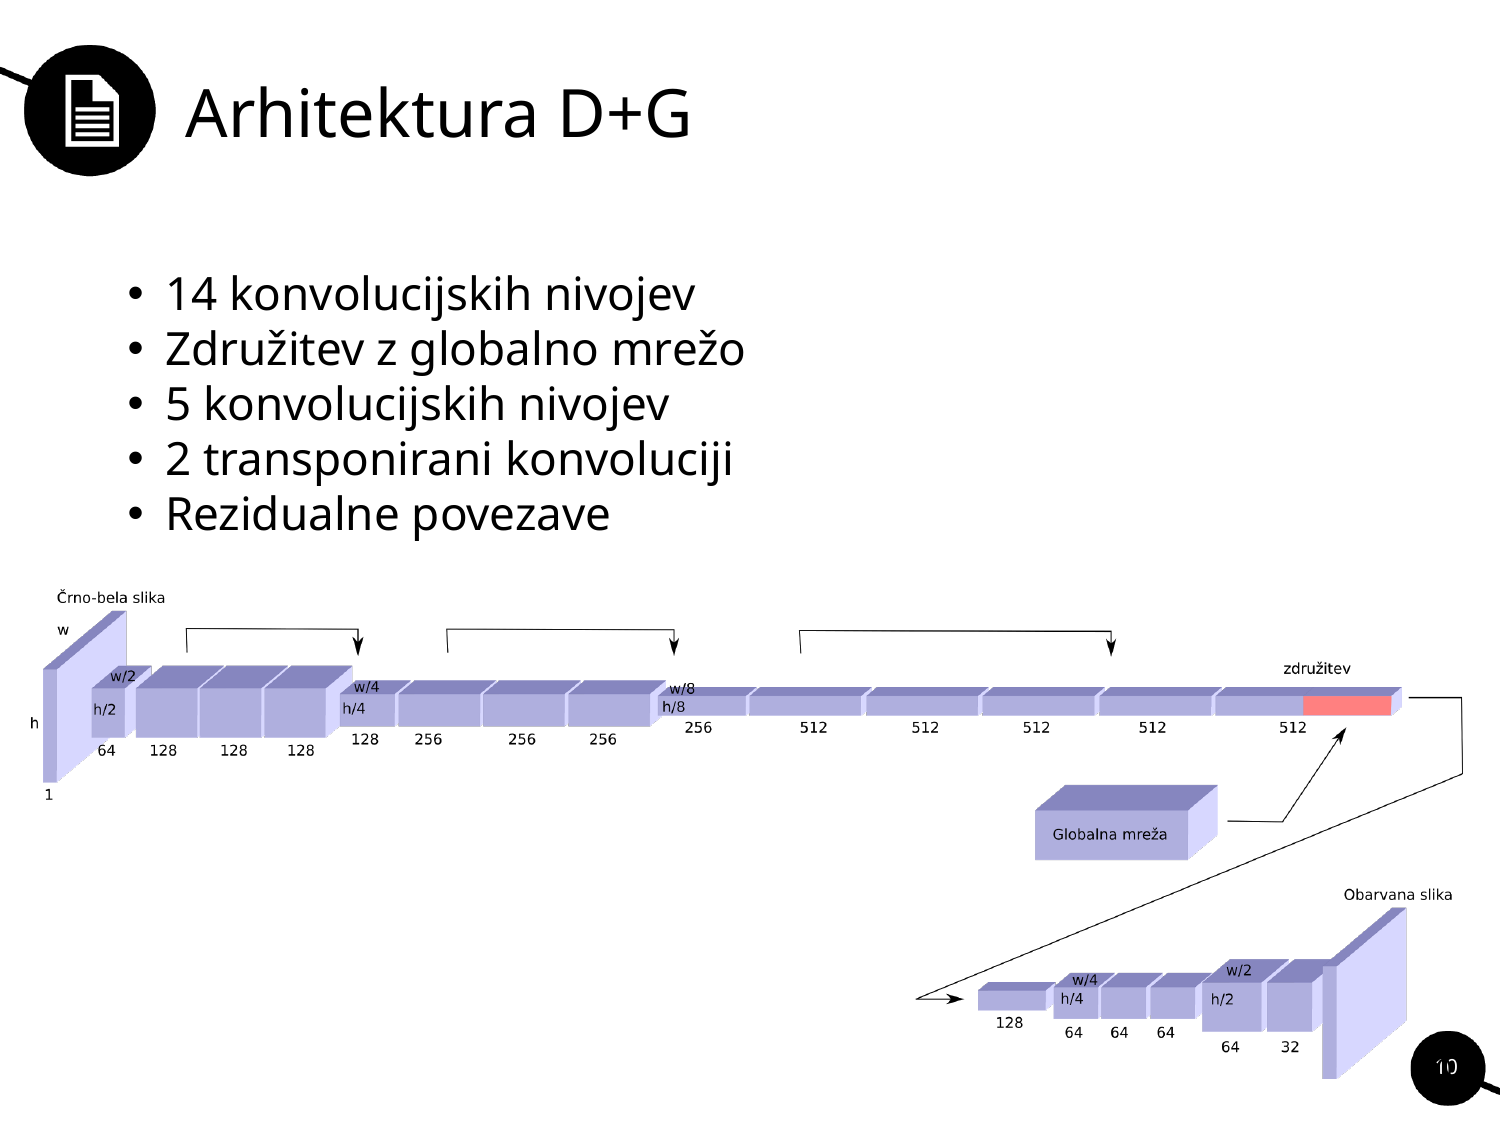

# Arhitektura D+G
14 konvolucijskih nivojev
Združitev z globalno mrežo
5 konvolucijskih nivojev
2 transponirani konvoluciji
Rezidualne povezave
10